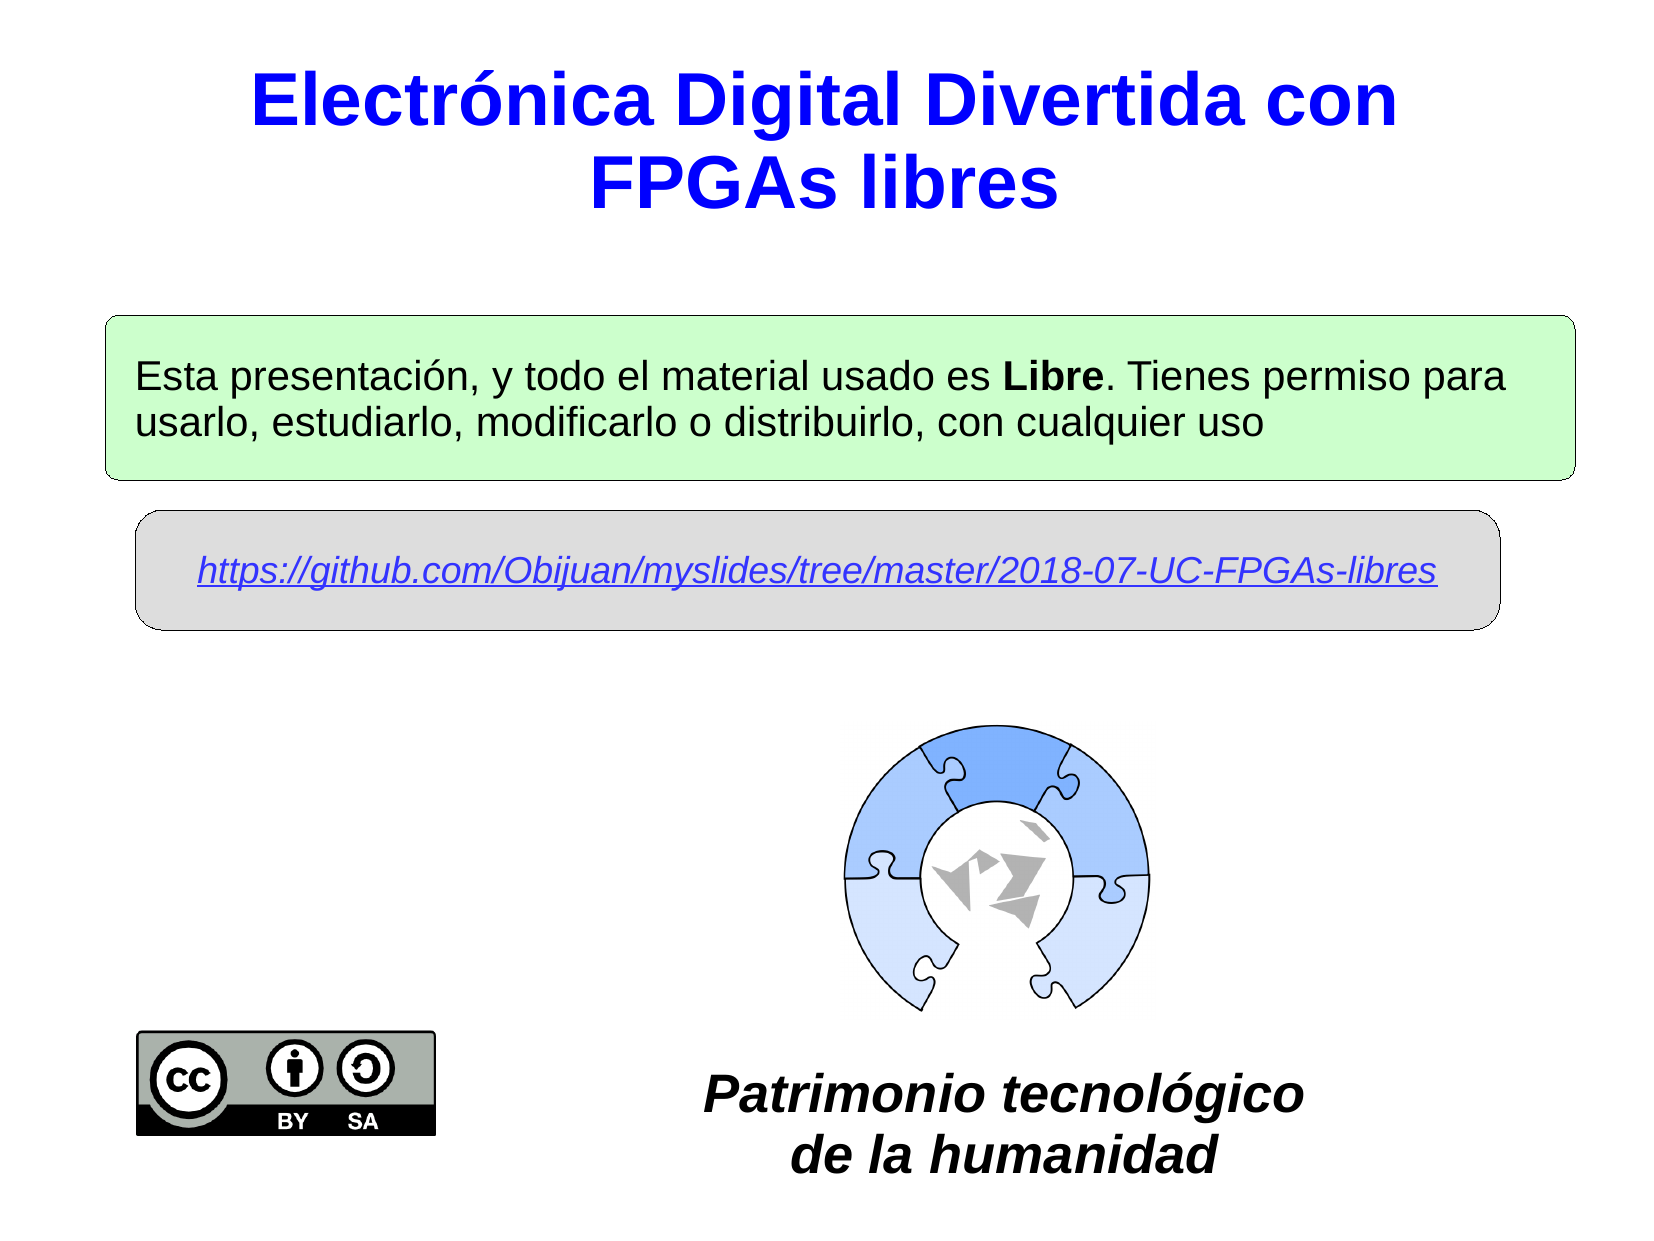

# Electrónica Digital Divertida con FPGAs libres
Esta presentación, y todo el material usado es Libre. Tienes permiso para usarlo, estudiarlo, modificarlo o distribuirlo, con cualquier uso
https://github.com/Obijuan/myslides/tree/master/2018-07-UC-FPGAs-libres
Patrimonio tecnológico de la humanidad